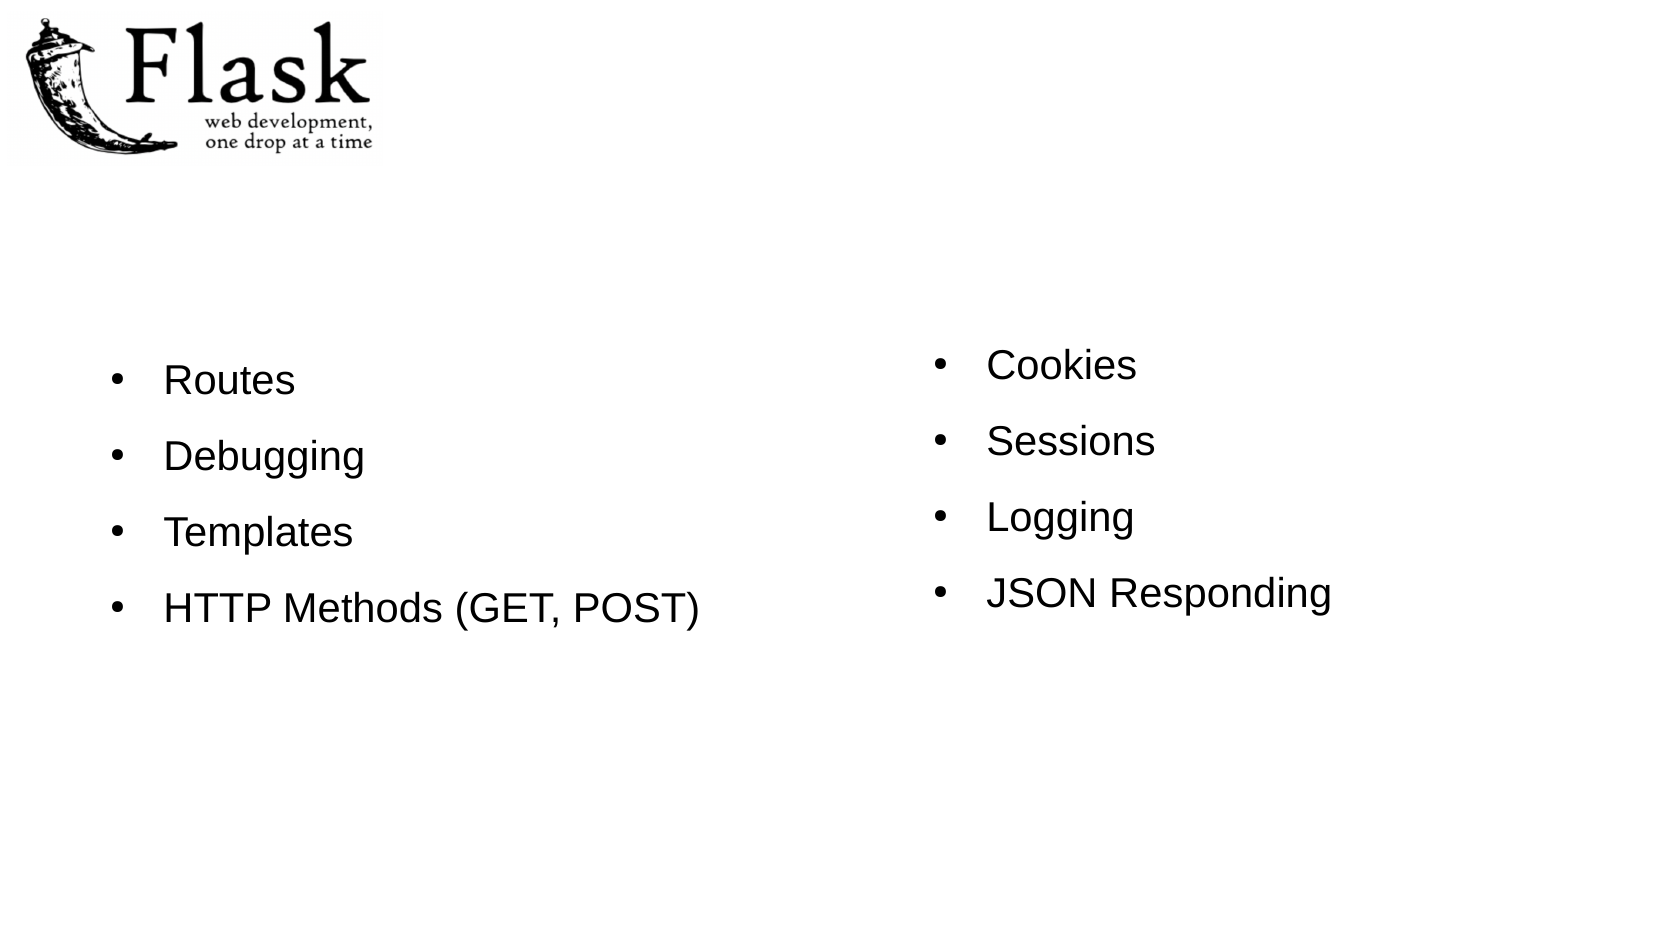

Cookies
Sessions
Logging
JSON Responding
# Routes
Debugging
Templates
HTTP Methods (GET, POST)